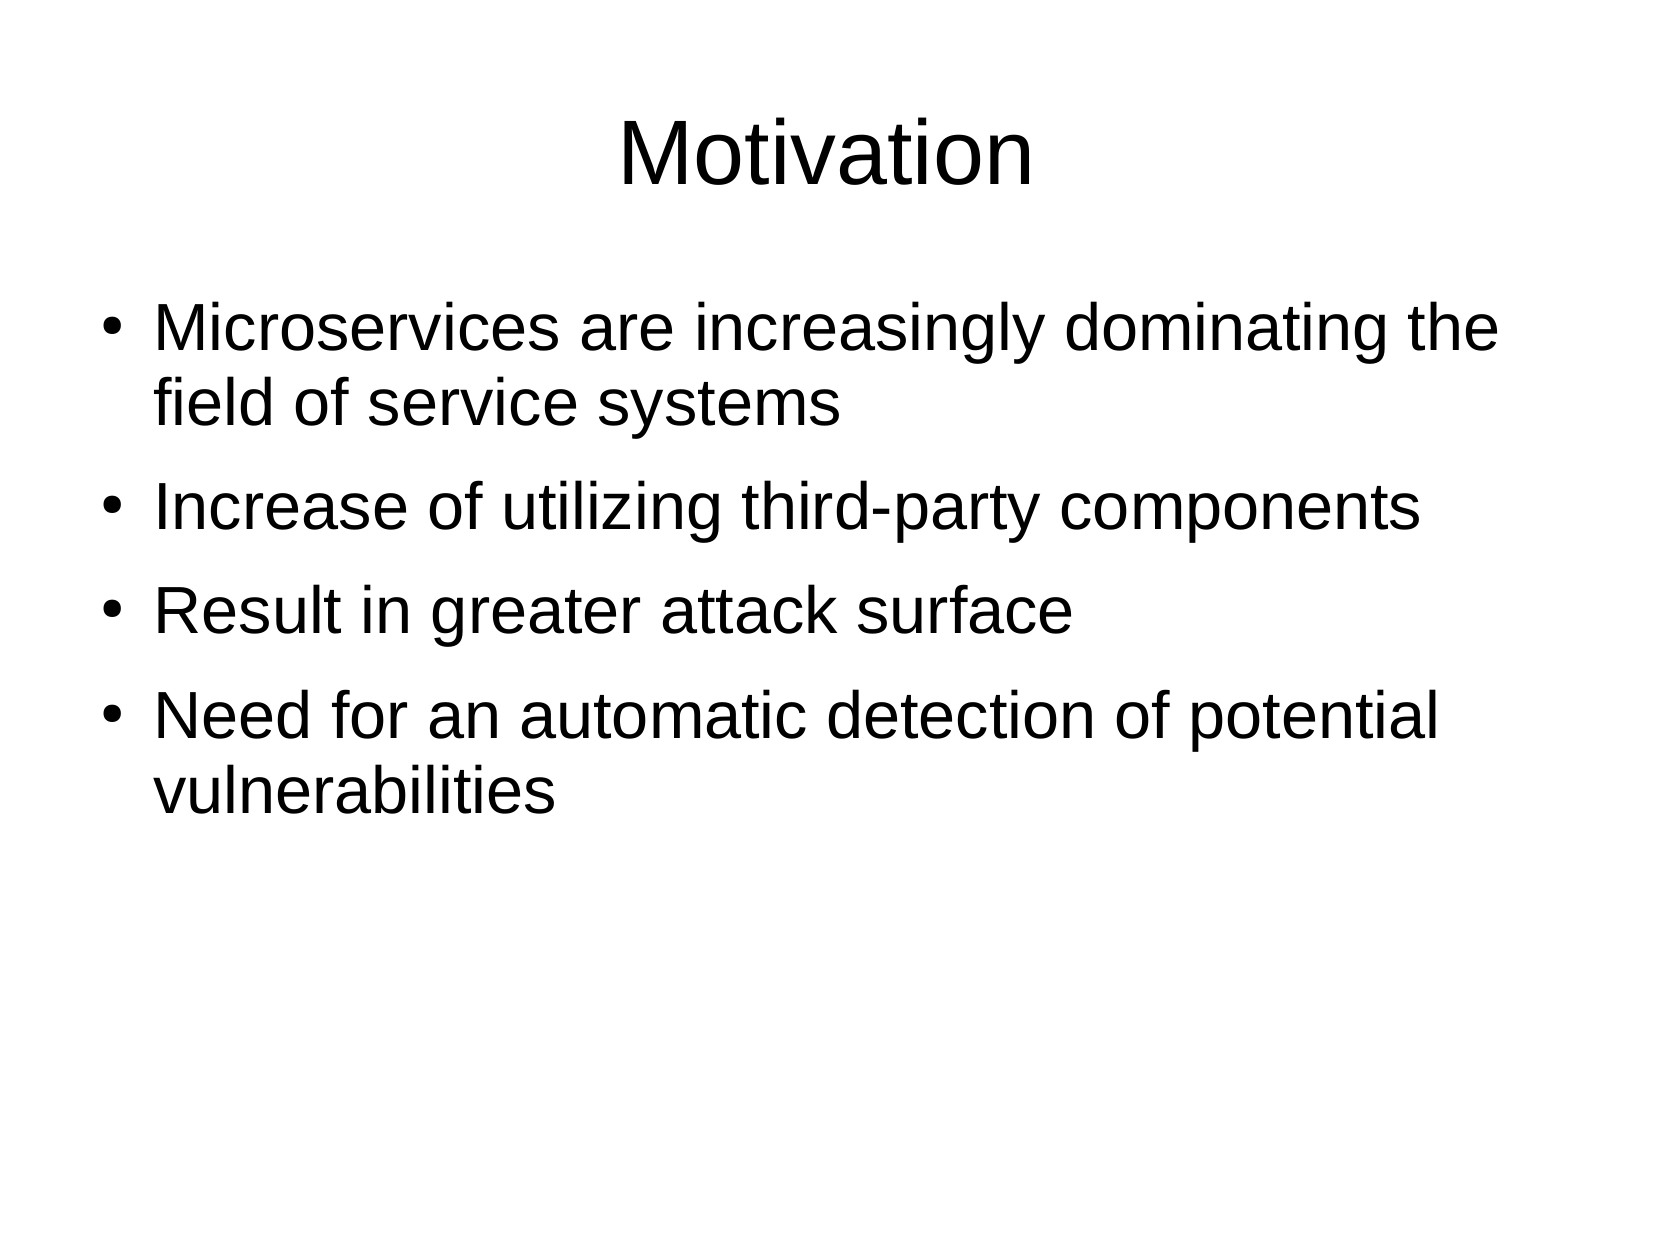

# Motivation
Microservices are increasingly dominating the field of service systems
Increase of utilizing third-party components
Result in greater attack surface
Need for an automatic detection of potential vulnerabilities